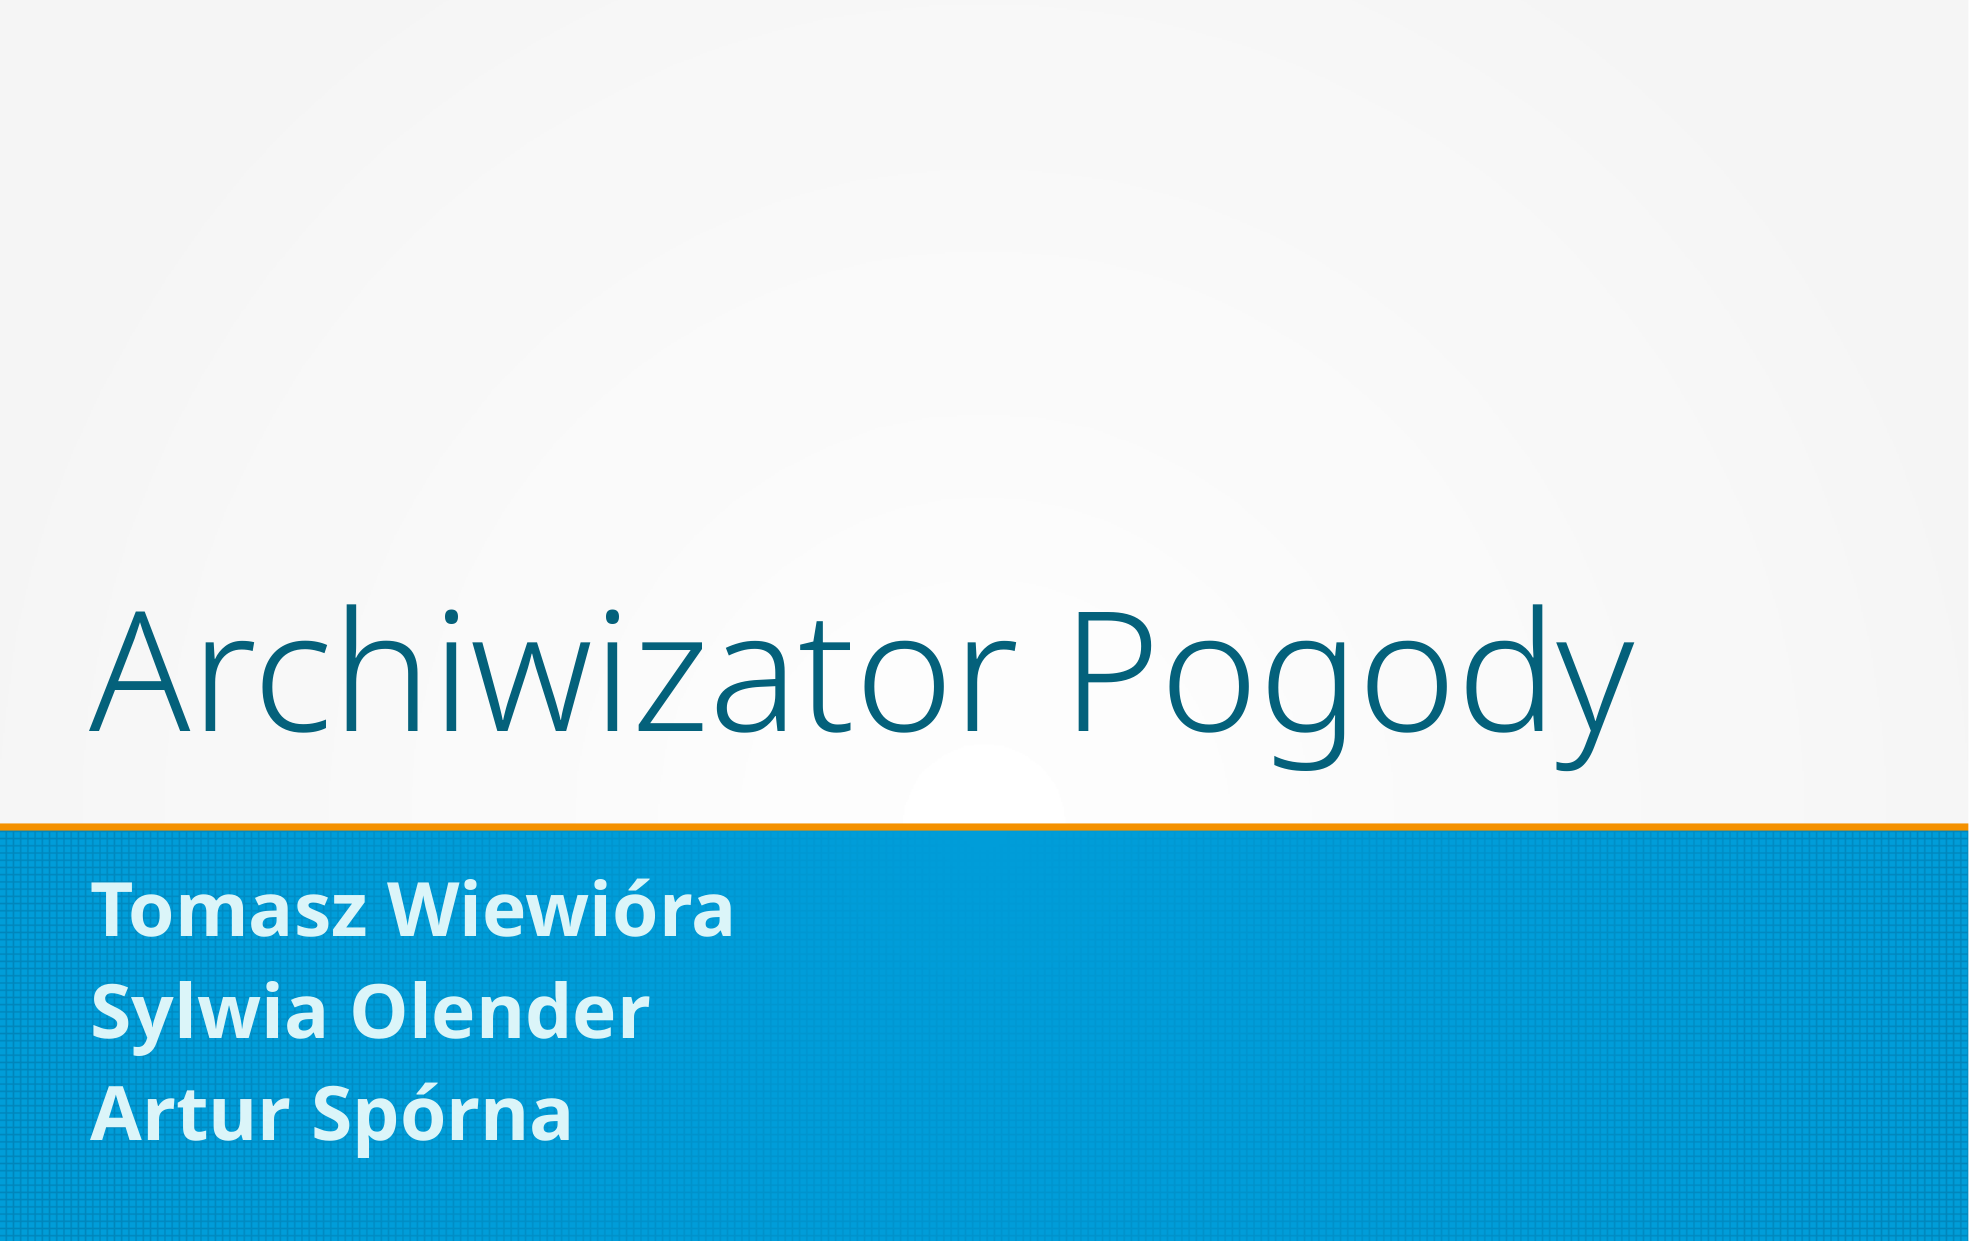

# Archiwizator Pogody
Tomasz Wiewióra
Sylwia Olender
Artur Spórna